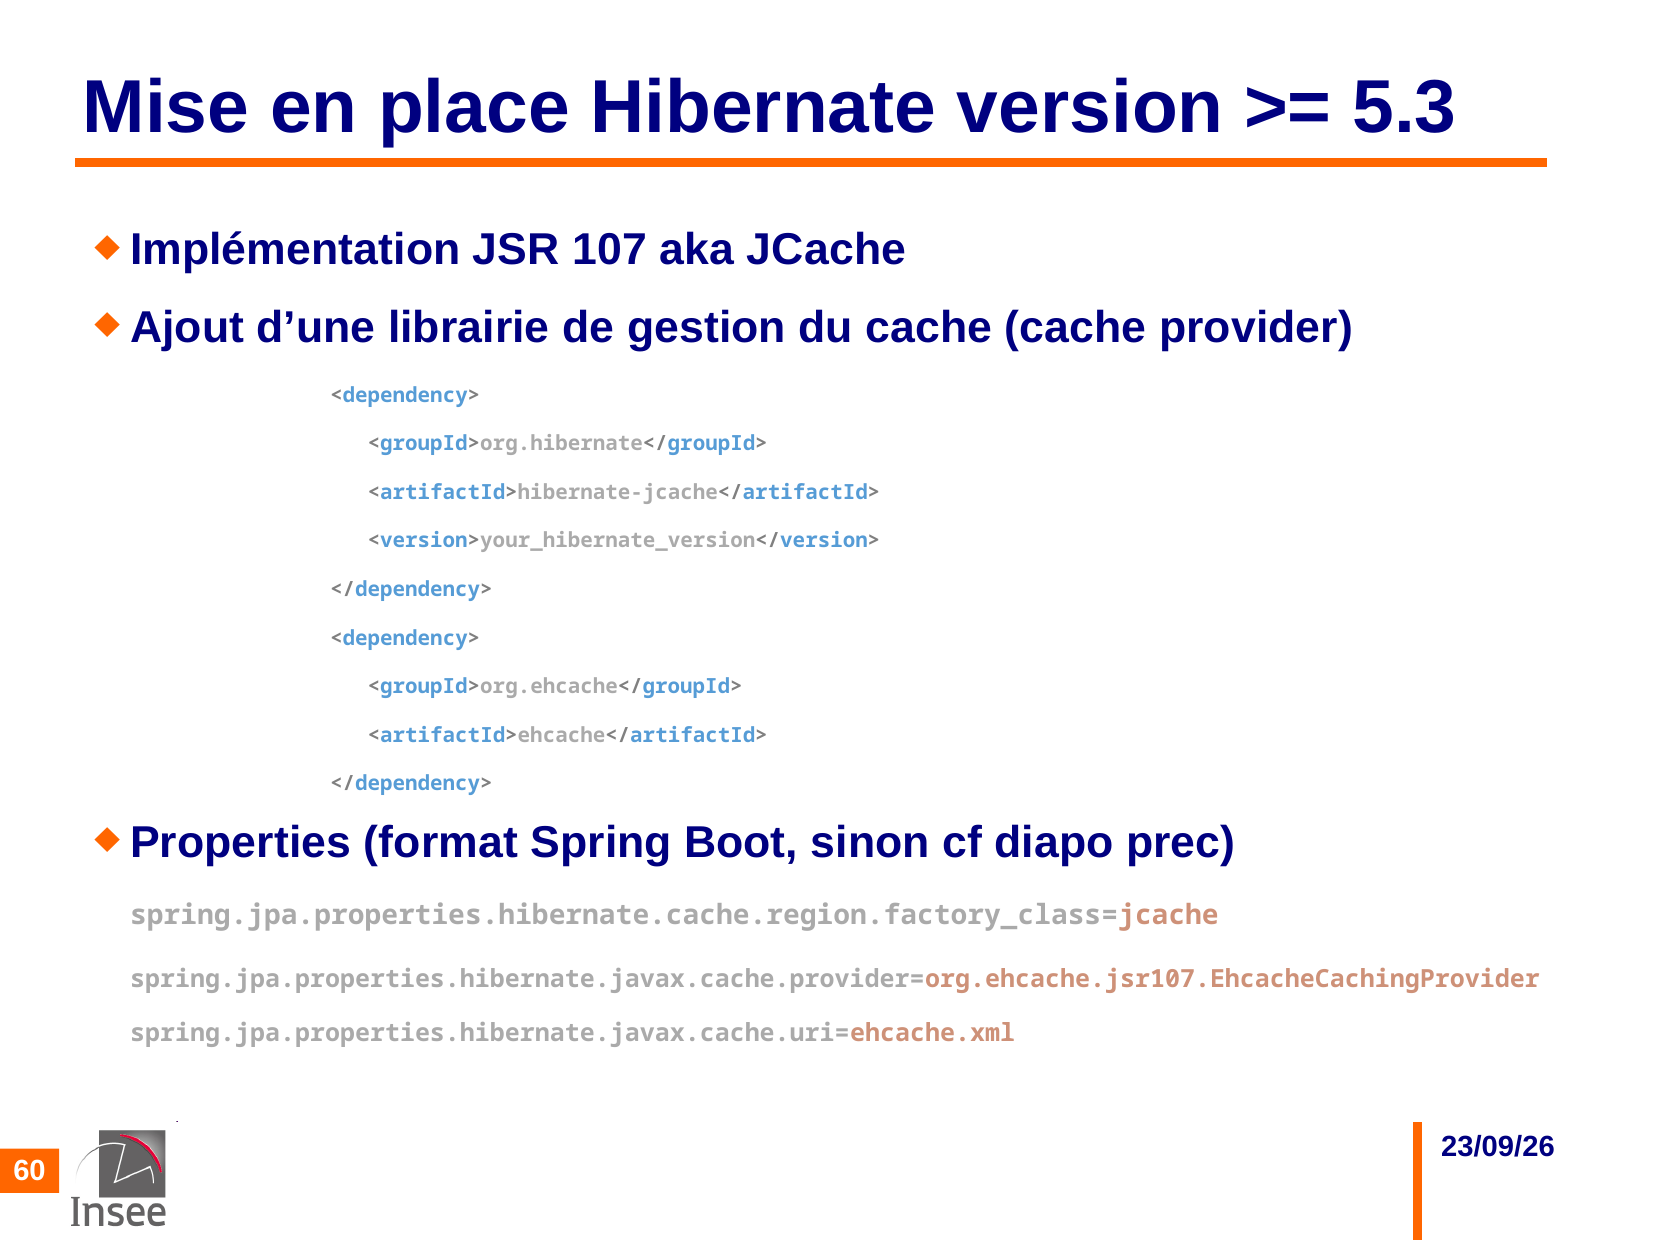

# Mise en place Hibernate version >= 5.3
Implémentation JSR 107 aka JCache
Ajout d’une librairie de gestion du cache (cache provider)
 <dependency>
 <groupId>org.hibernate</groupId>
 <artifactId>hibernate-jcache</artifactId>
 <version>your_hibernate_version</version>
 </dependency>
 <dependency>
 <groupId>org.ehcache</groupId>
 <artifactId>ehcache</artifactId>
 </dependency>
Properties (format Spring Boot, sinon cf diapo prec)
spring.jpa.properties.hibernate.cache.region.factory_class=jcache
spring.jpa.properties.hibernate.javax.cache.provider=org.ehcache.jsr107.EhcacheCachingProvider
spring.jpa.properties.hibernate.javax.cache.uri=ehcache.xml
60